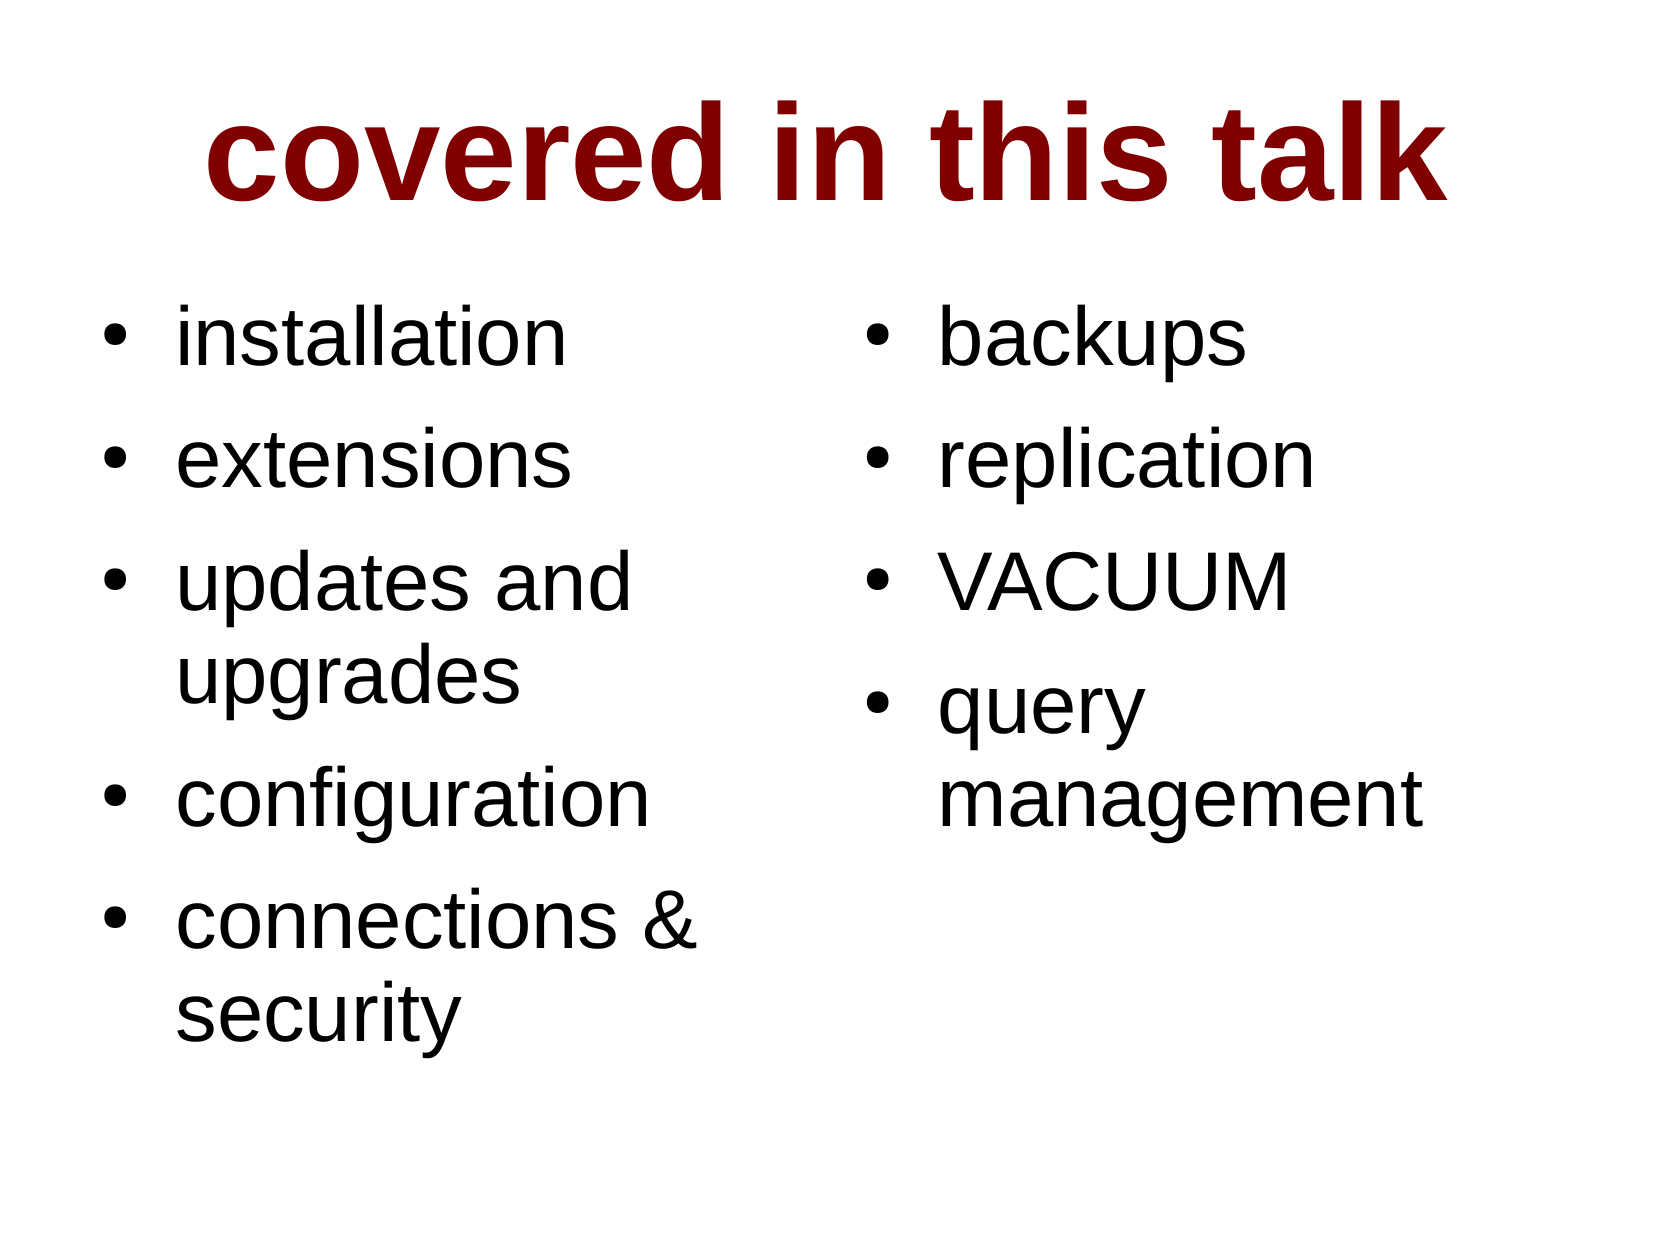

# covered in this talk
installation
extensions
updates and upgrades
configuration
connections & security
backups
replication
VACUUM
query management